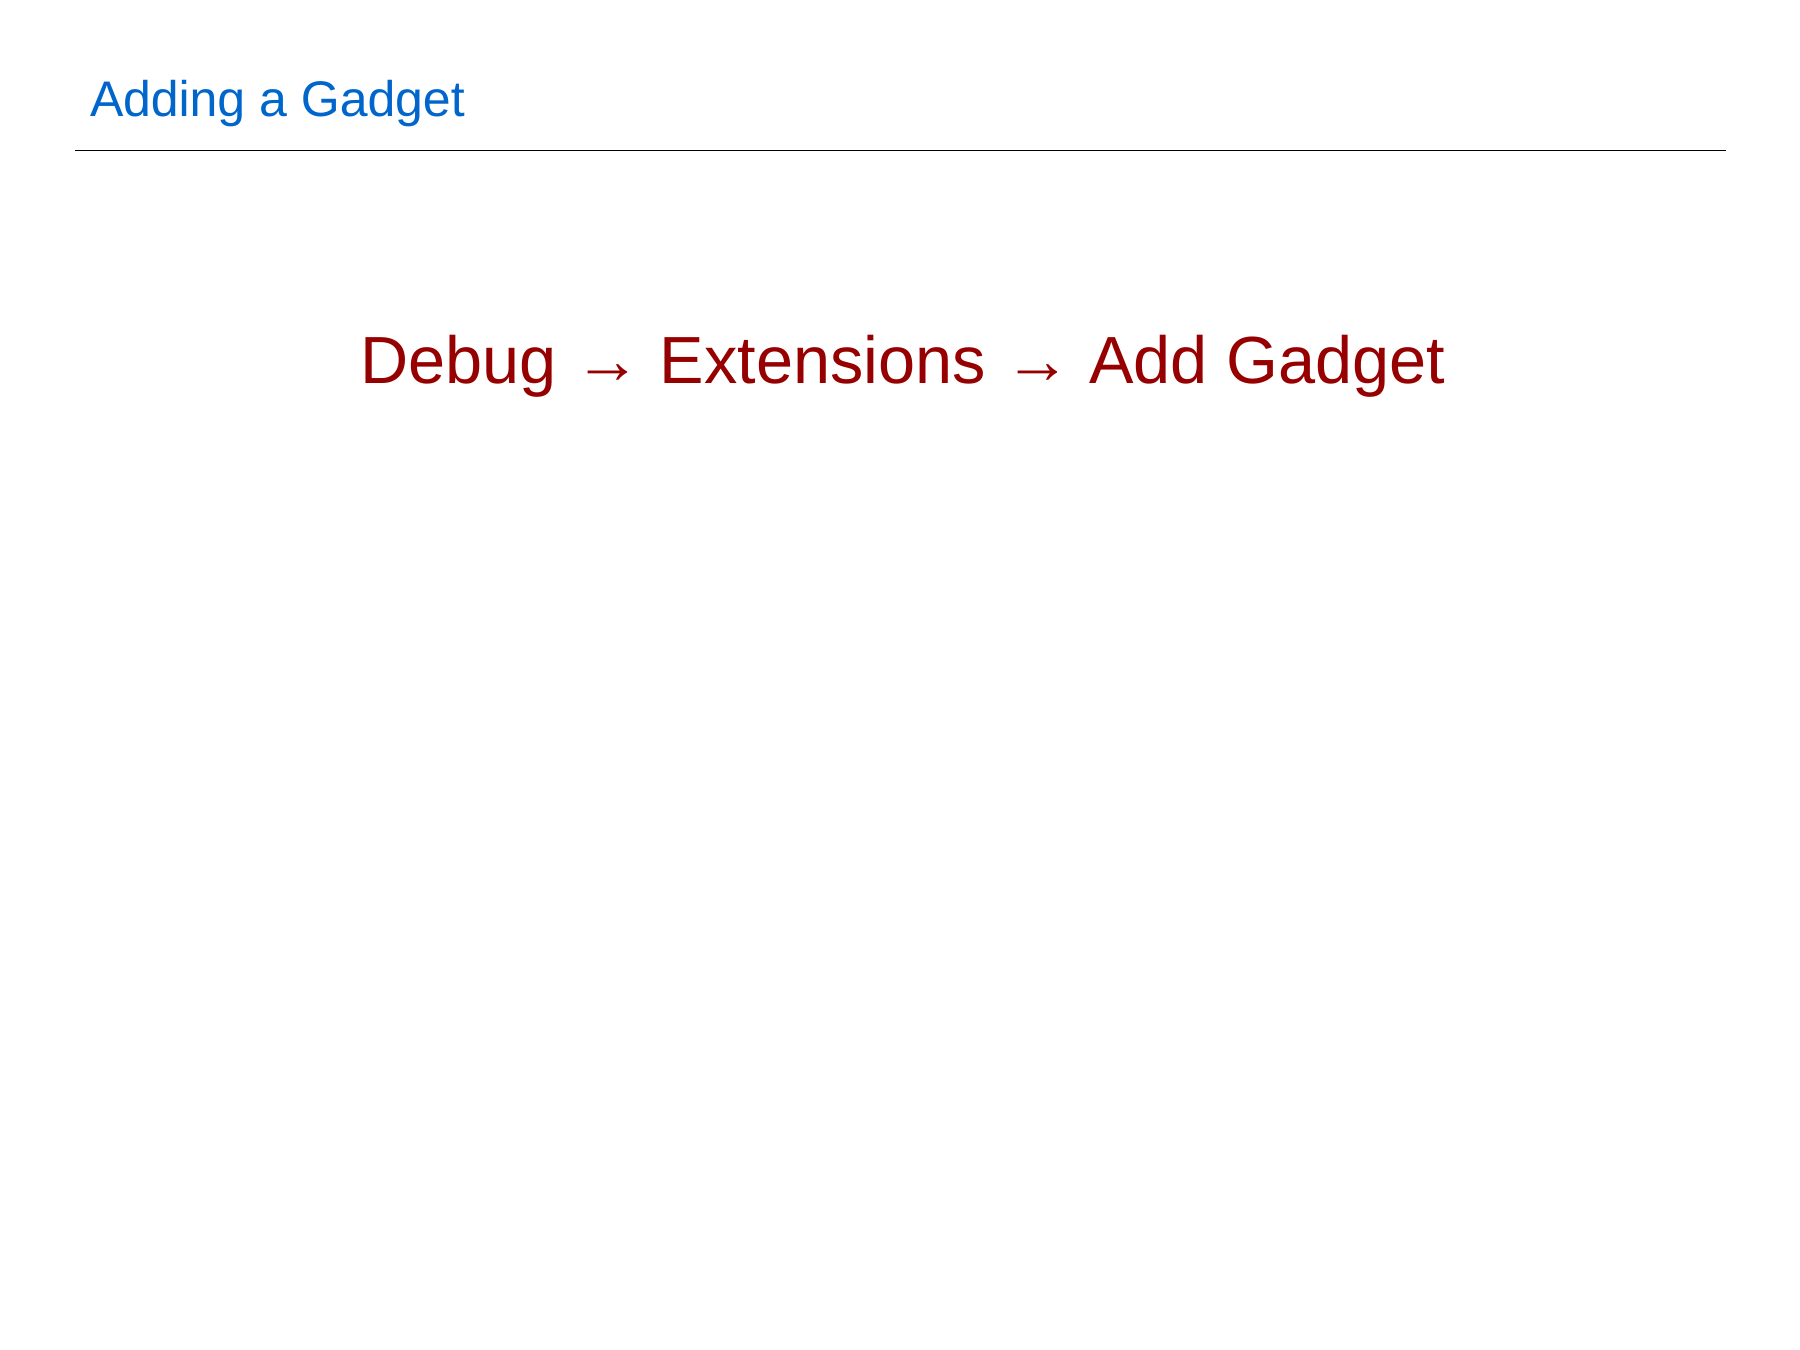

# Adding a Gadget
Debug → Extensions → Add Gadget